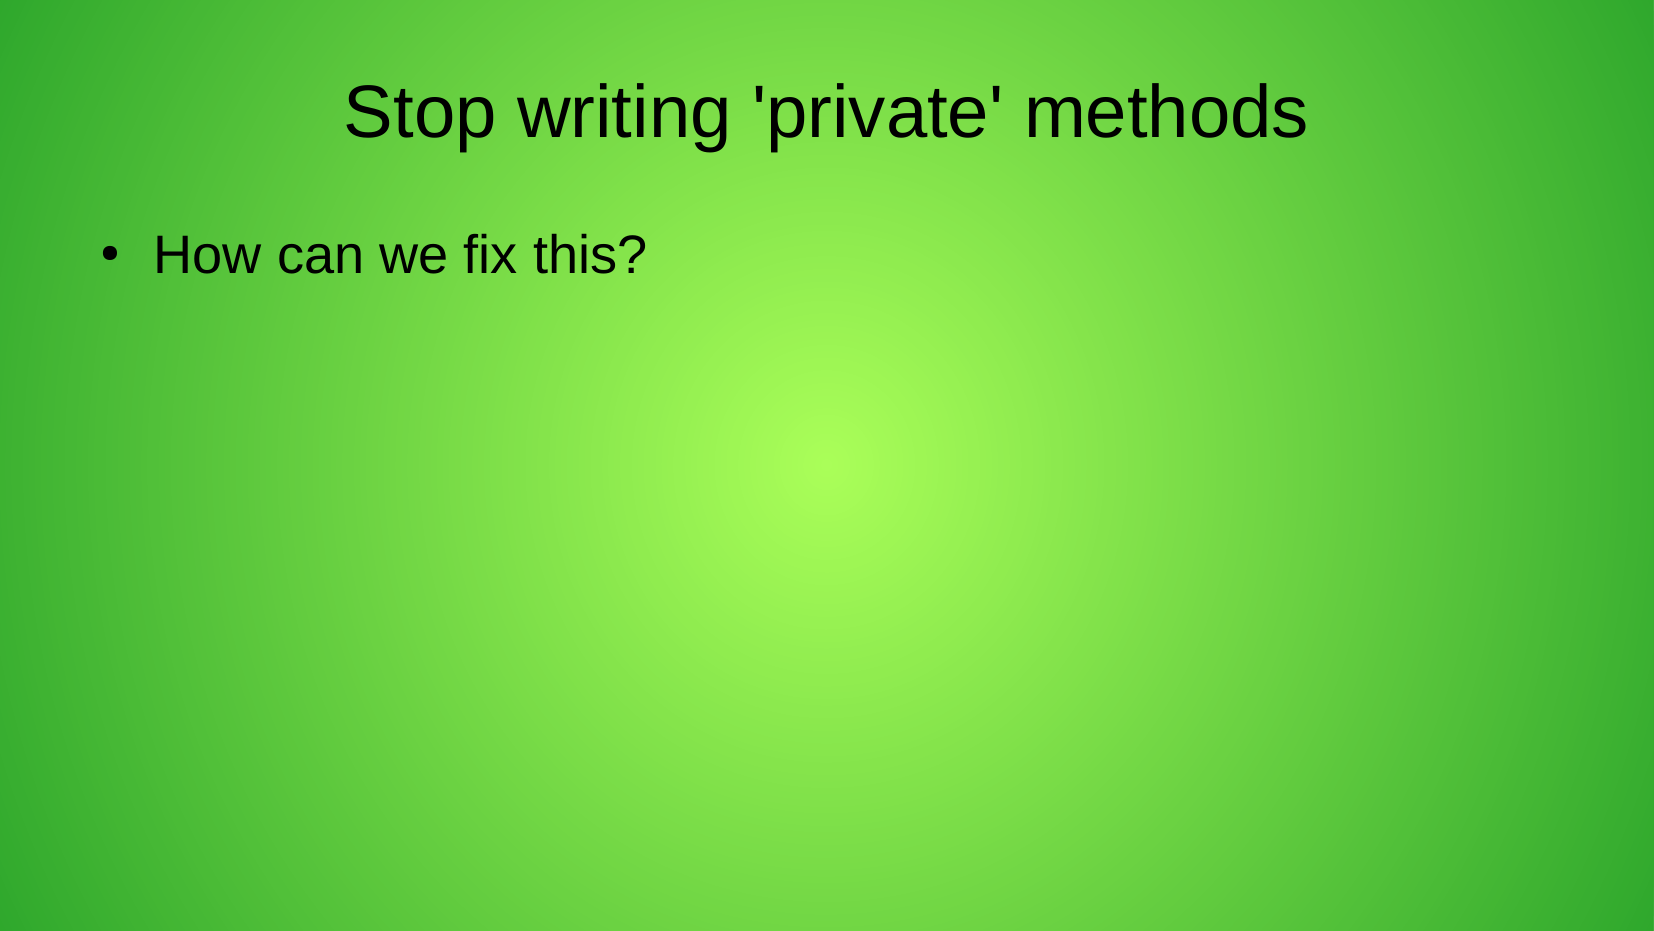

# Stop writing 'private' methods
How can we fix this?